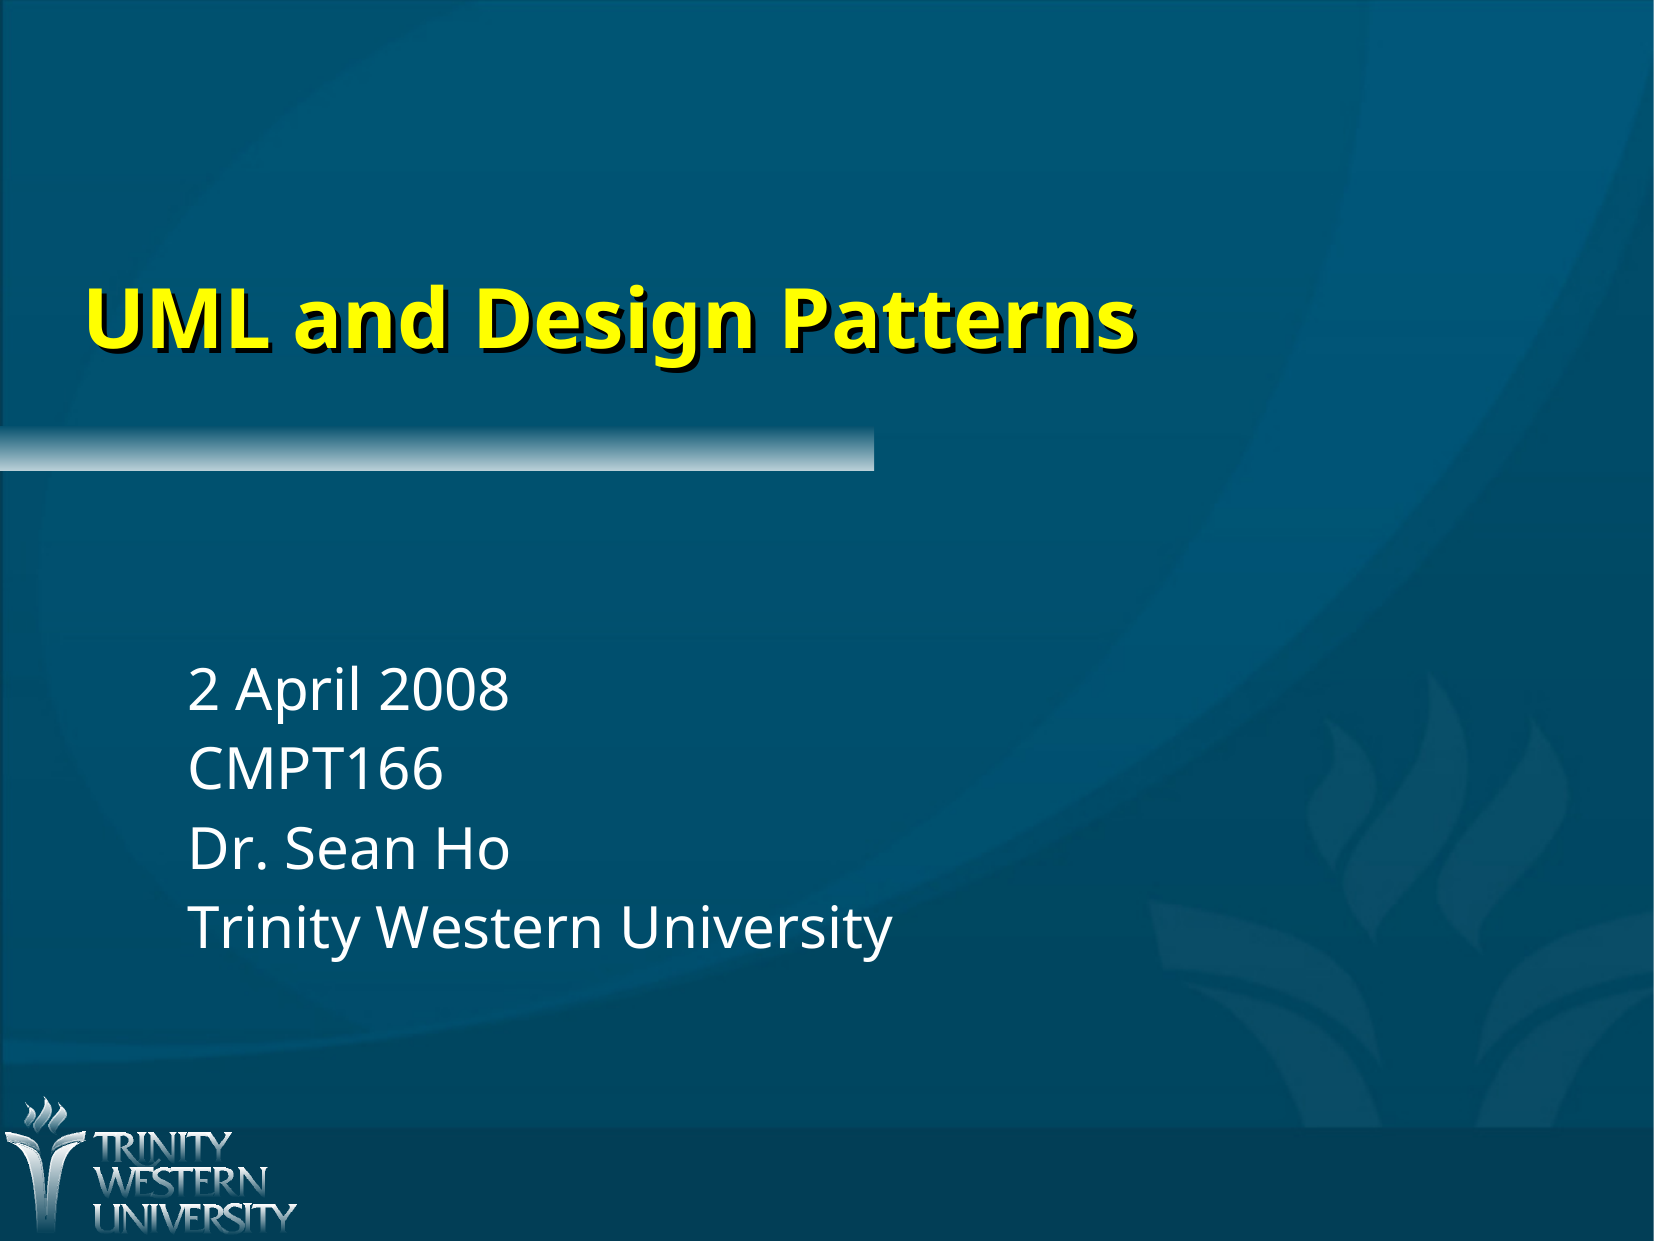

# UML and Design Patterns
2 April 2008
CMPT166
Dr. Sean Ho
Trinity Western University